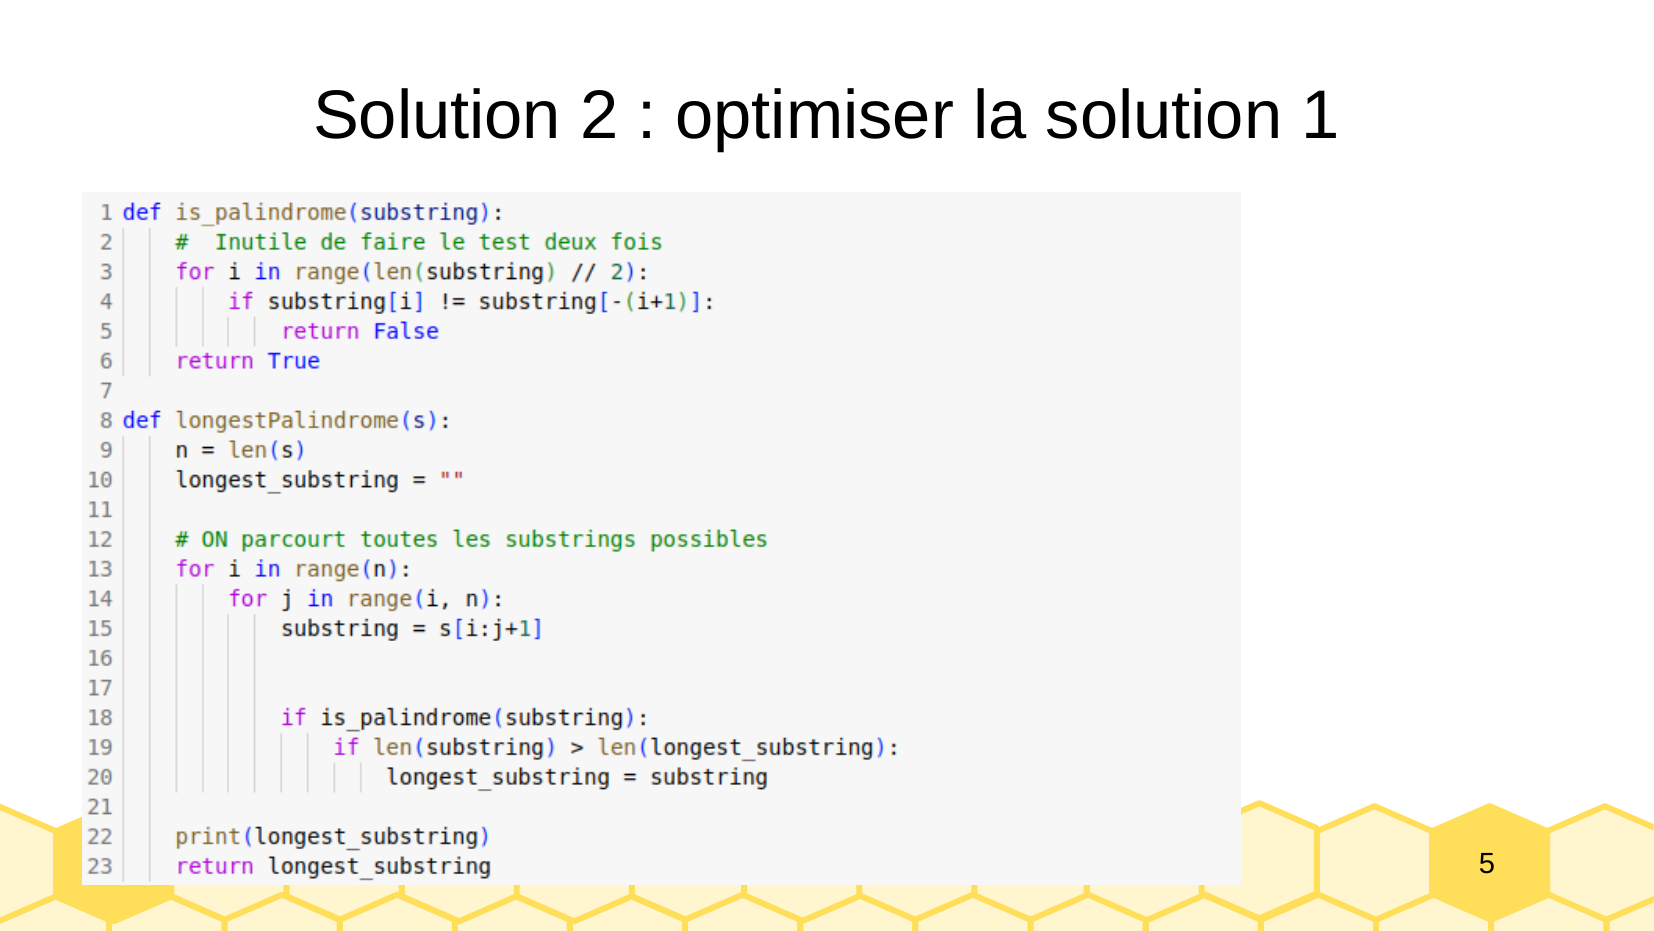

# Solution 2 : optimiser la solution 1